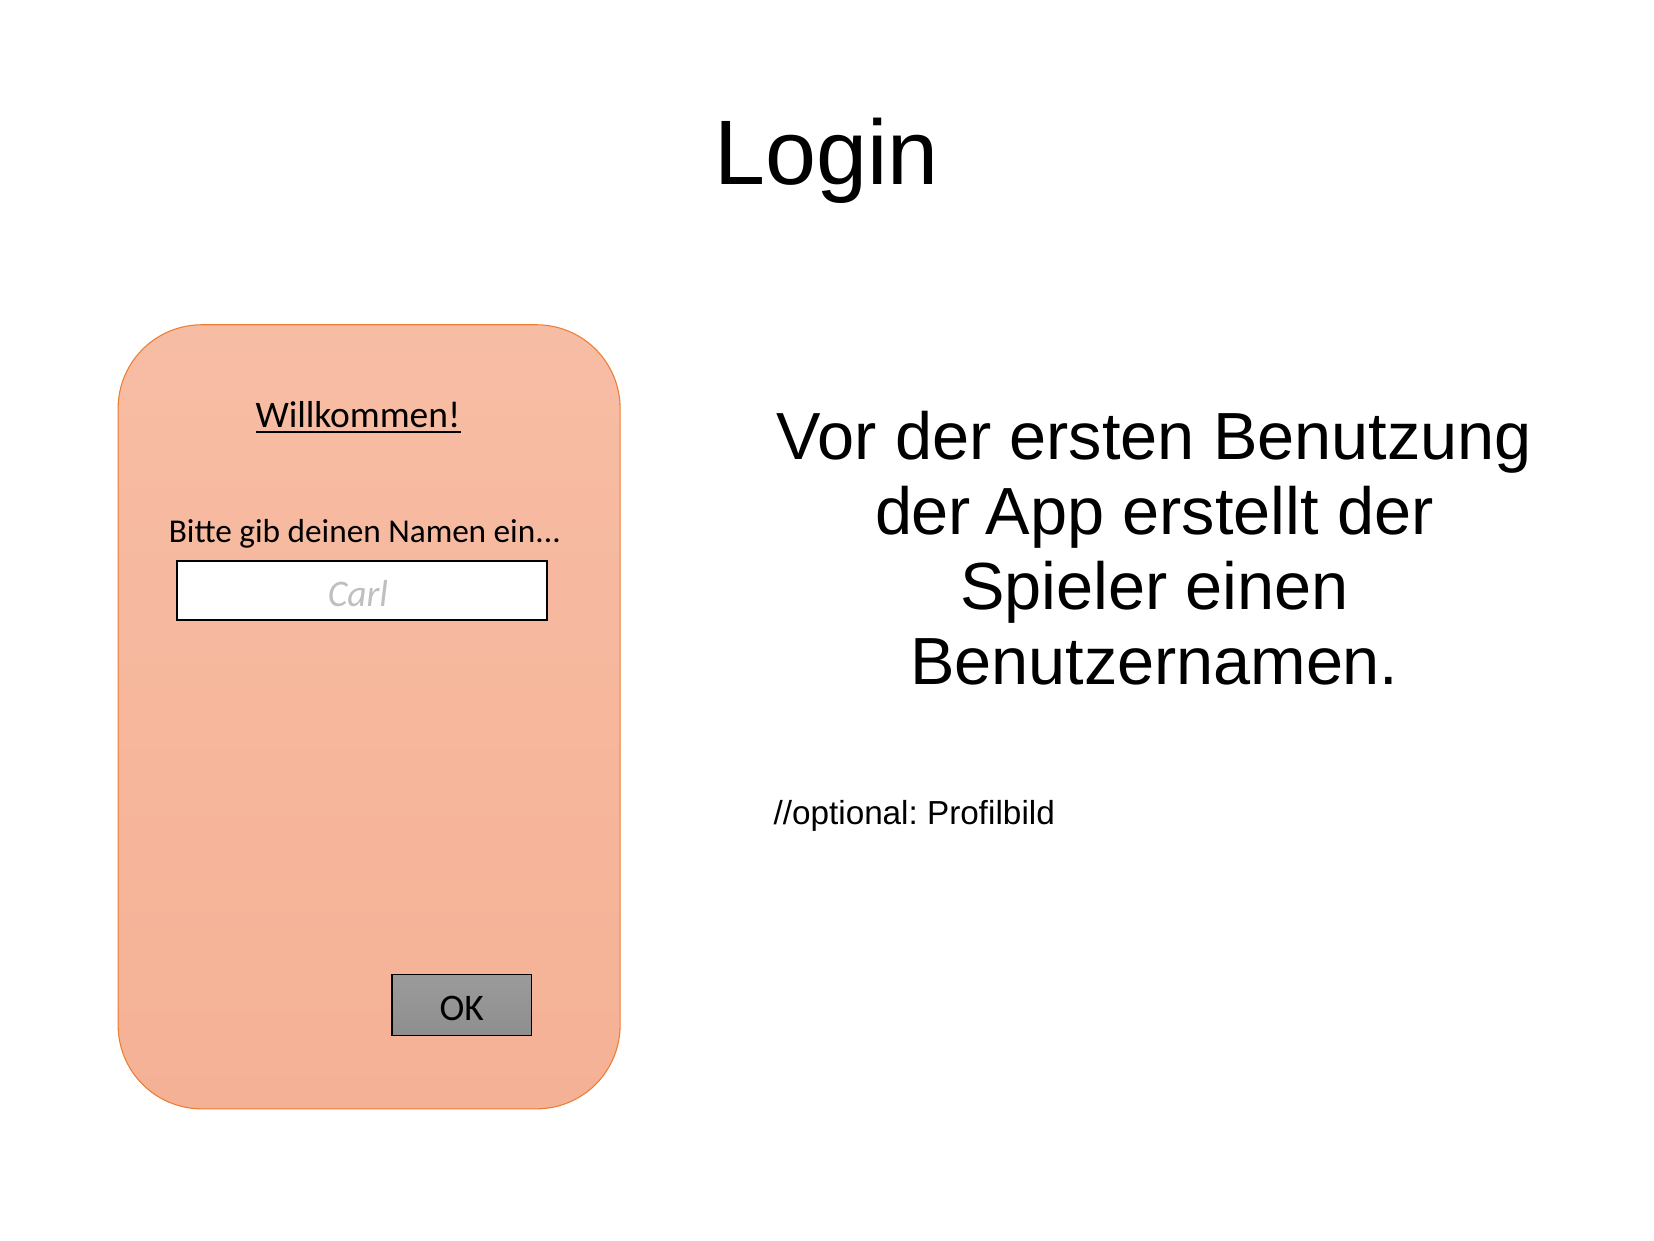

# Login
Vor der ersten Benutzung der App erstellt der Spieler einen Benutzernamen.
//optional: Profilbild
Willkommen!
Bitte gib deinen Namen ein...
Carl
Carl
OK